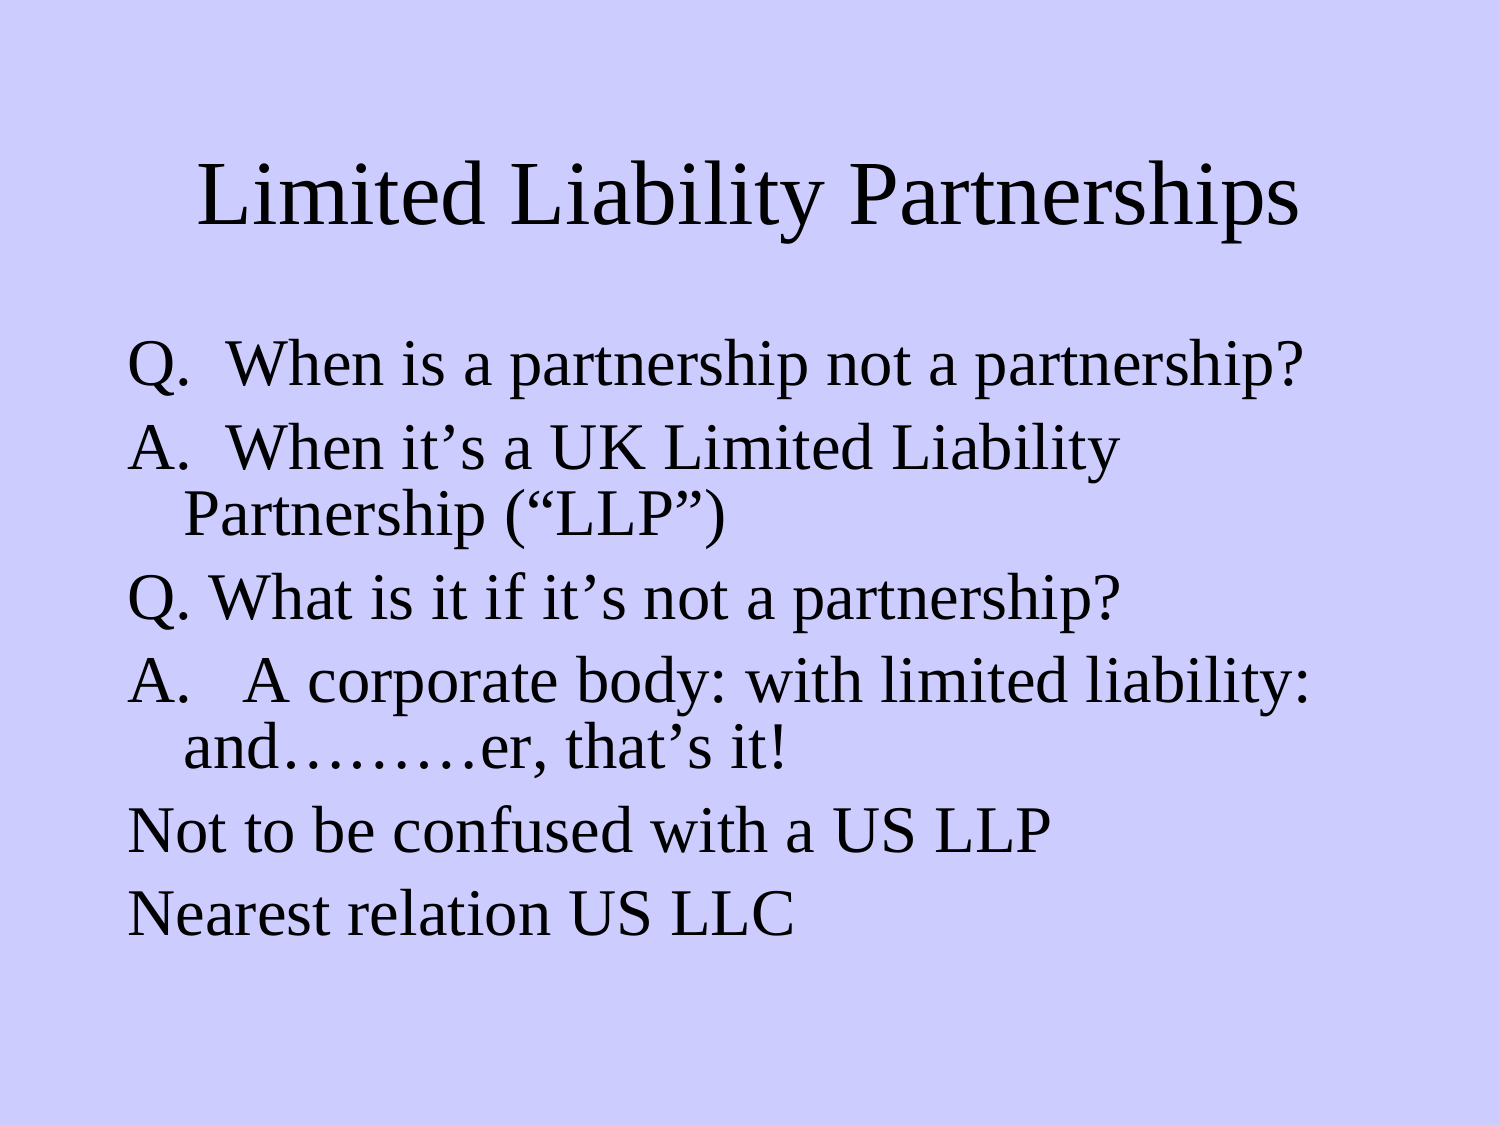

# Limited Liability Partnerships
Q. When is a partnership not a partnership?
A. When it’s a UK Limited Liability Partnership (“LLP”)
Q. What is it if it’s not a partnership?
A. A corporate body: with limited liability: and………er, that’s it!
Not to be confused with a US LLP
Nearest relation US LLC